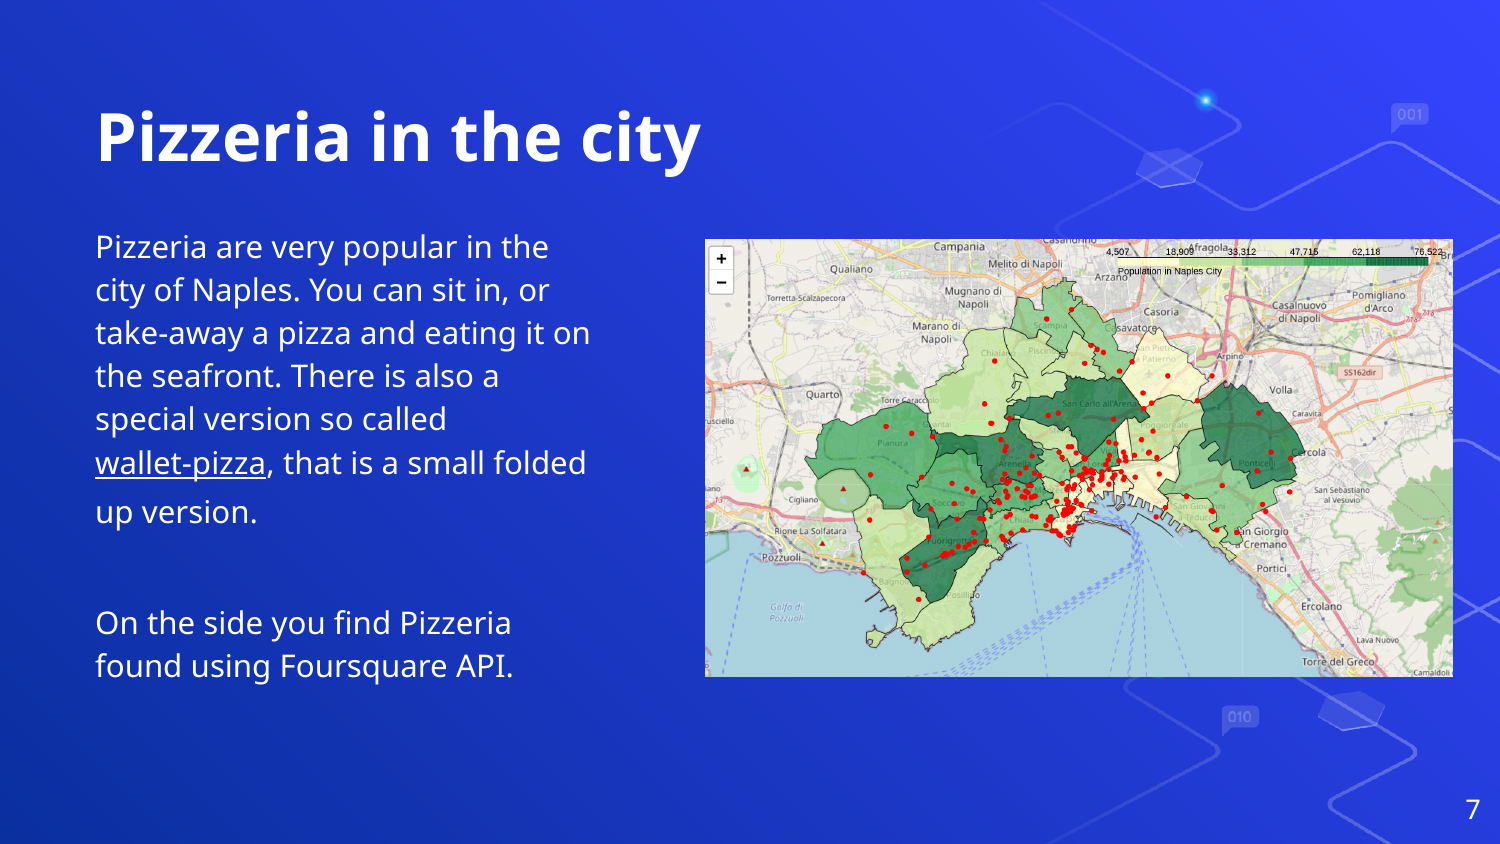

Pizzeria in the city
Pizzeria are very popular in the city of Naples. You can sit in, or take-away a pizza and eating it on the seafront. There is also a special version so called wallet-pizza, that is a small folded up version.
On the side you find Pizzeria found using Foursquare API.